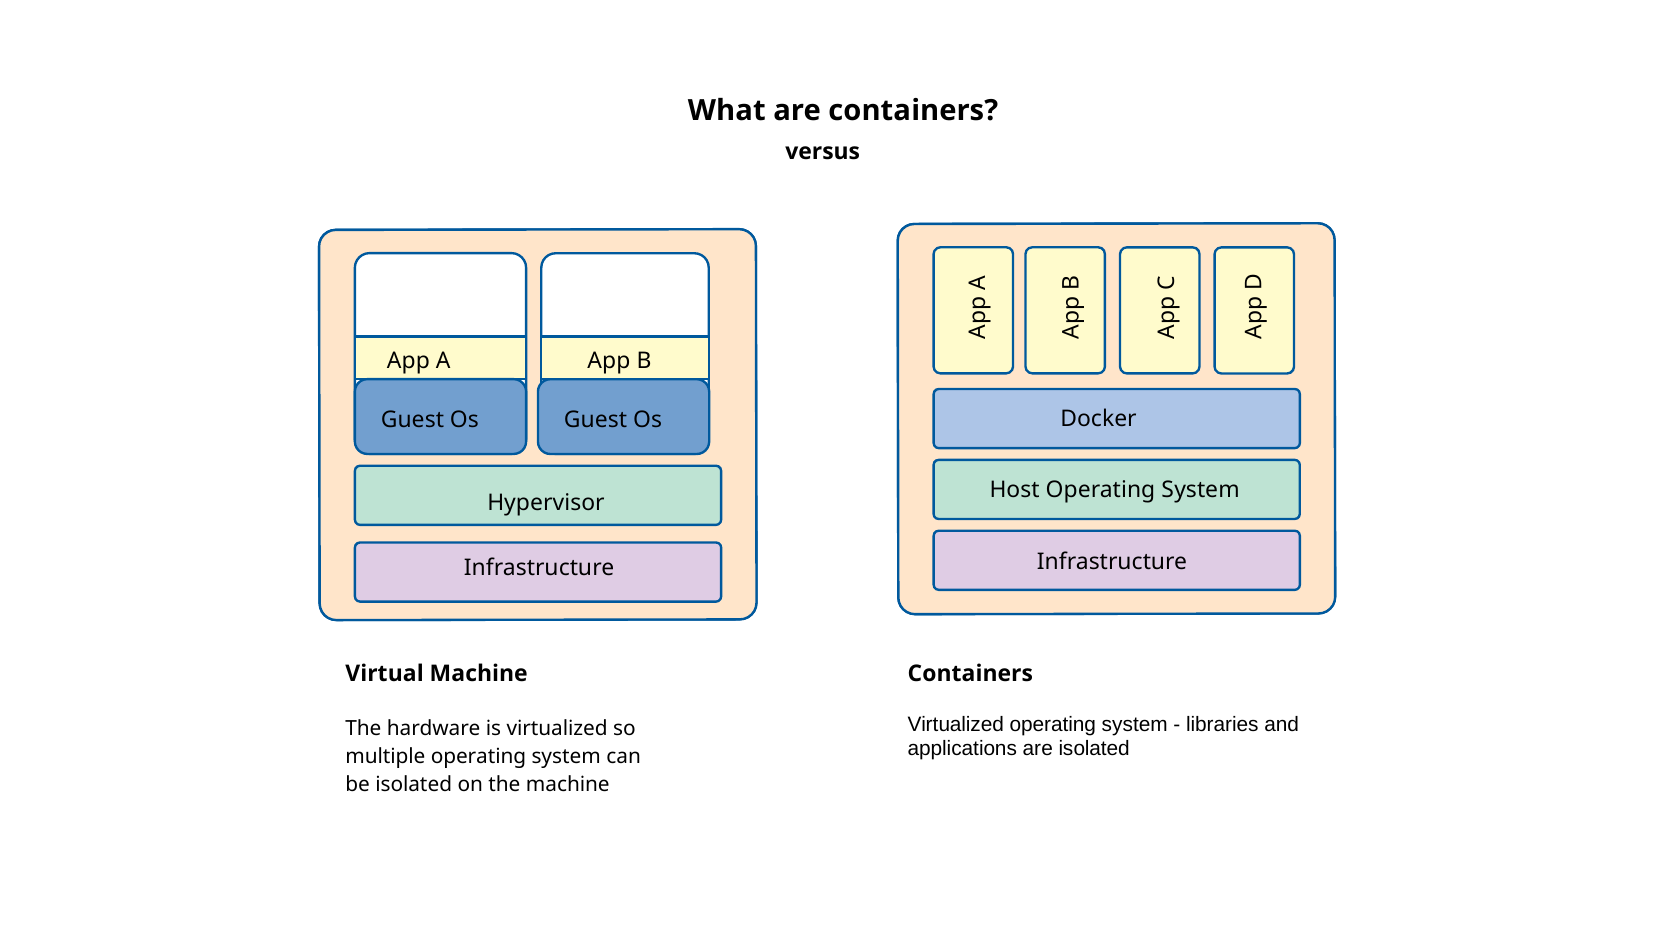

What are containers?
 versus
App B
App A
App C
App D
App A
App B
Docker
Guest Os
Guest Os
Host Operating System
Hypervisor
Infrastructure
Infrastructure
Virtual Machine
The hardware is virtualized so multiple operating system can be isolated on the machine
Containers
Virtualized operating system - libraries and applications are isolated